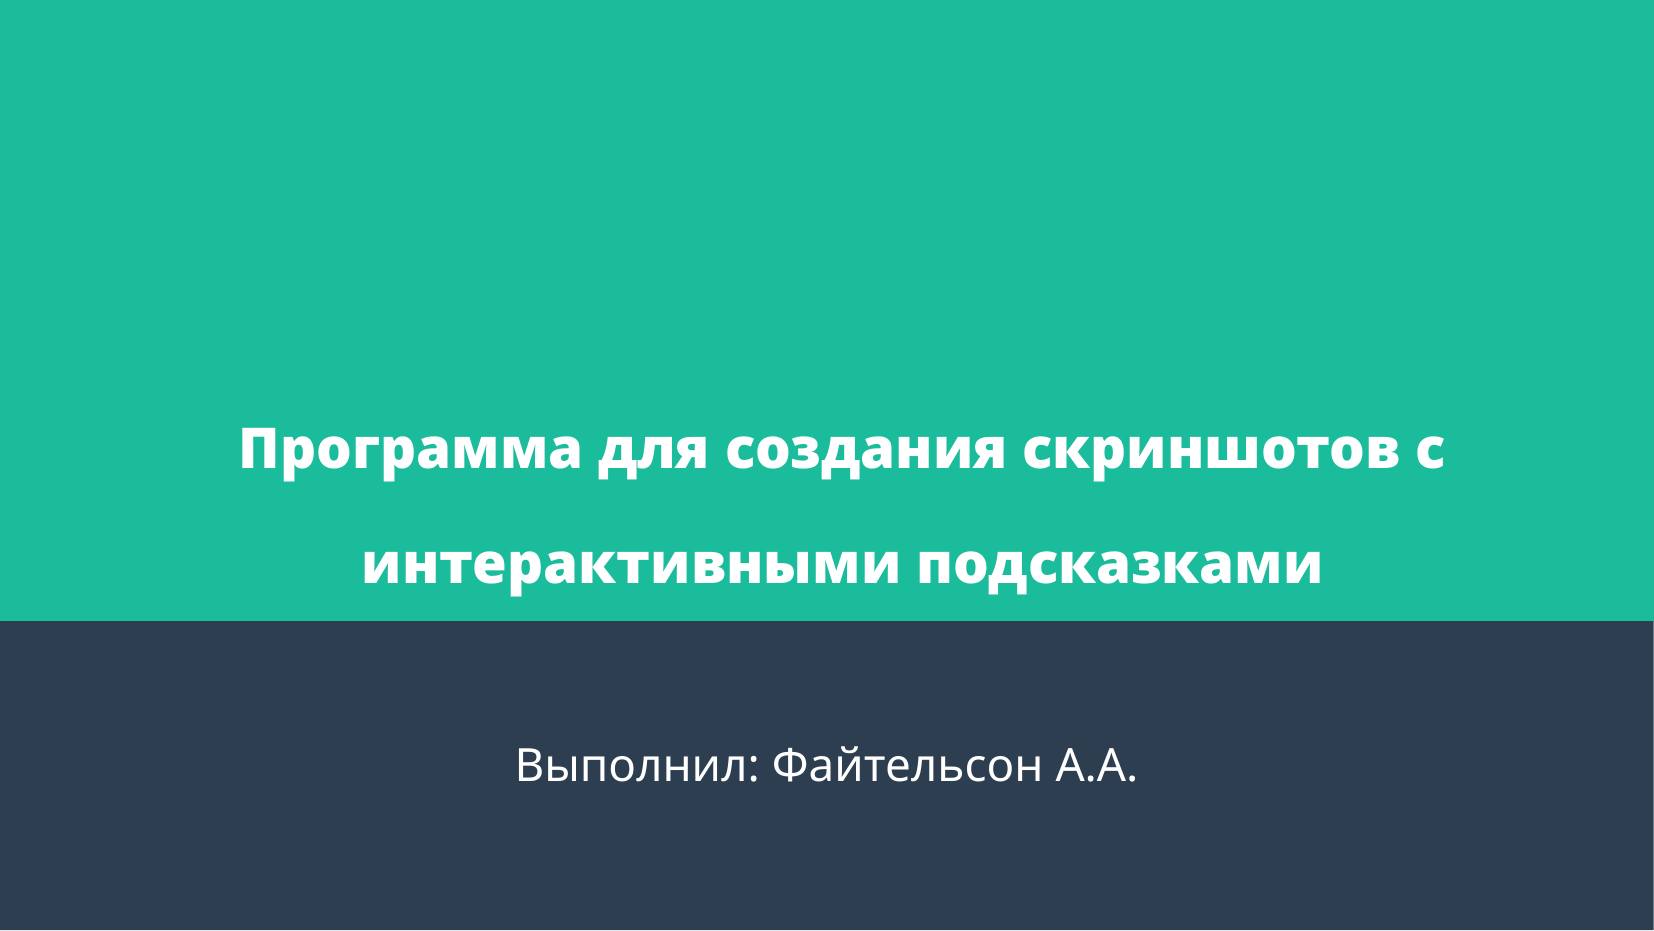

# Программа для создания скриншотов с интерактивными подсказками
Выполнил: Файтельсон А.А.